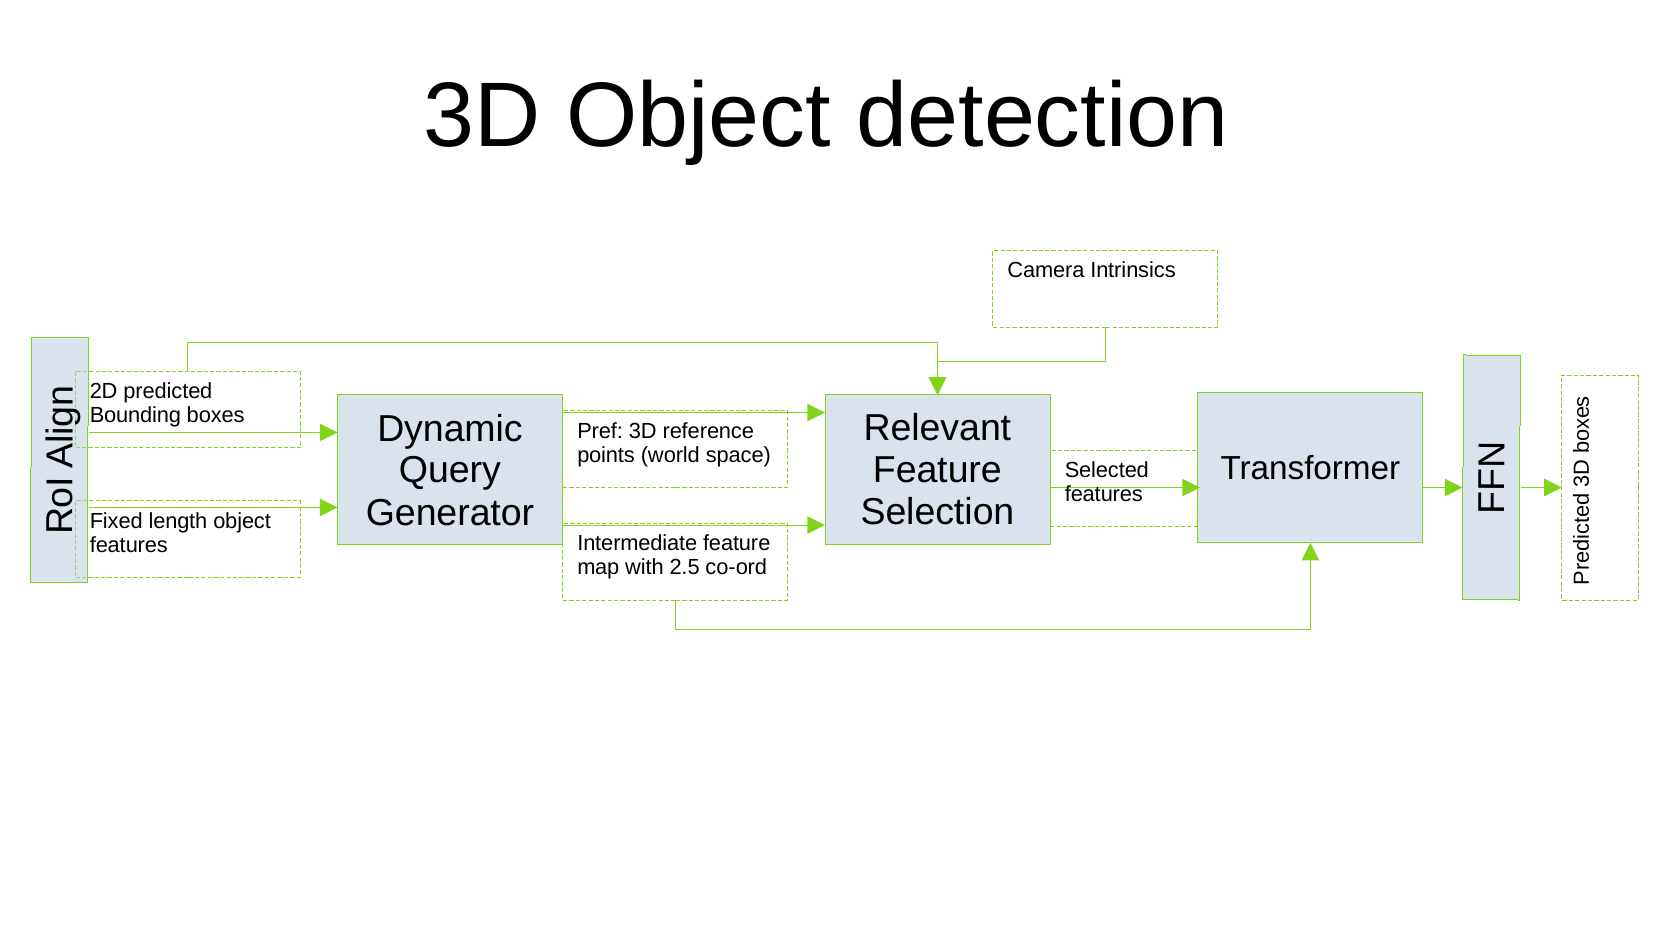

# 3D Object detection
Camera Intrinsics
2D predicted Bounding boxes
Transformer
Relevant Feature Selection
Dynamic Query Generator
Pref: 3D reference points (world space)
RoI Align
FFN
Predicted 3D boxes
Selected features
Fixed length object features
Intermediate feature map with 2.5 co-ord